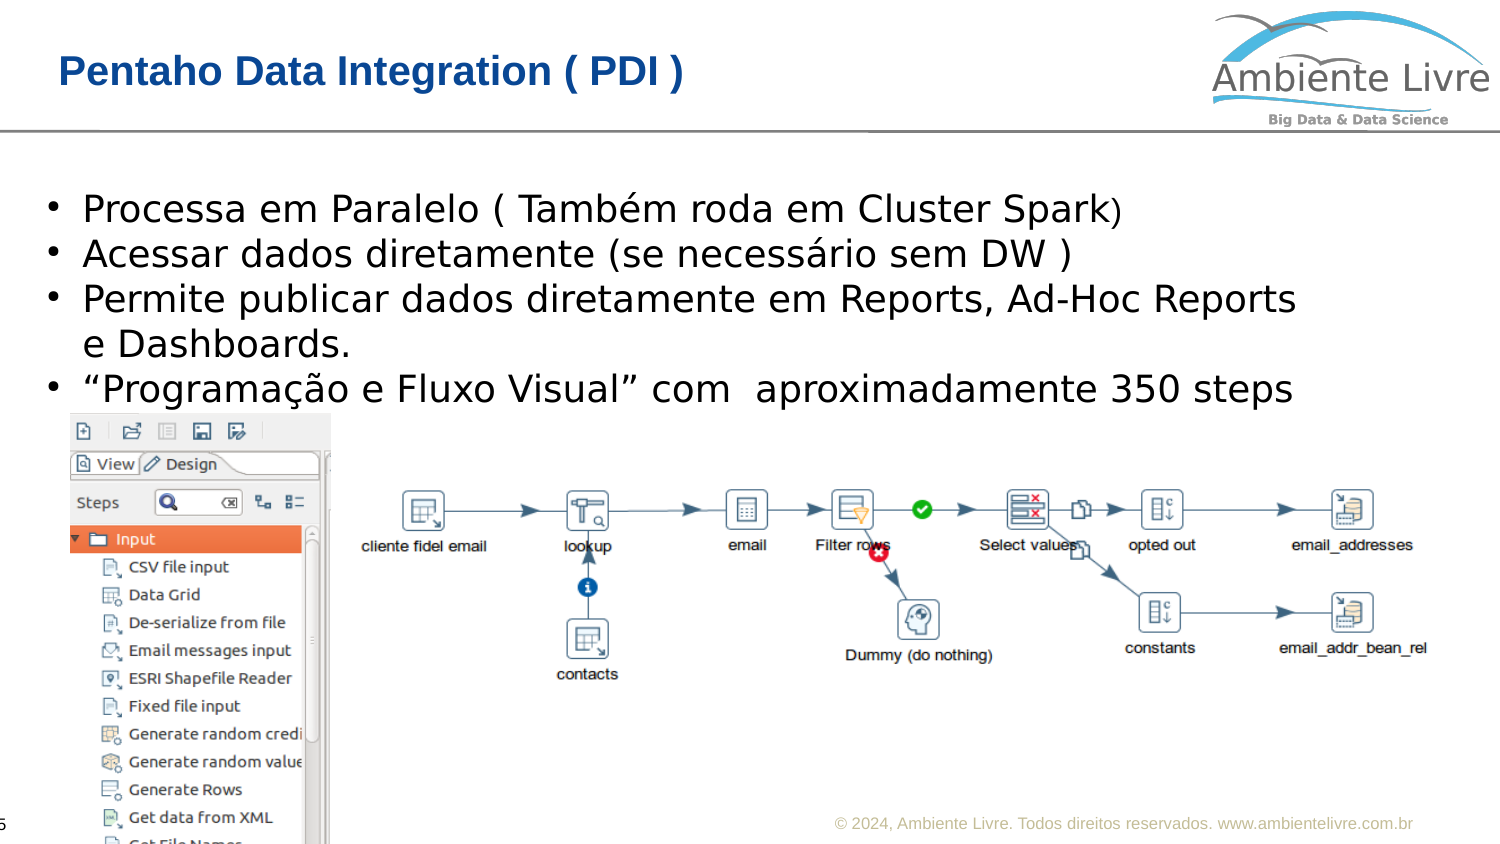

# Pentaho Data Integration ( PDI )
Processa em Paralelo ( Também roda em Cluster Spark)
Acessar dados diretamente (se necessário sem DW )
Permite publicar dados diretamente em Reports, Ad-Hoc Reports e Dashboards.
“Programação e Fluxo Visual” com aproximadamente 350 steps diferentes